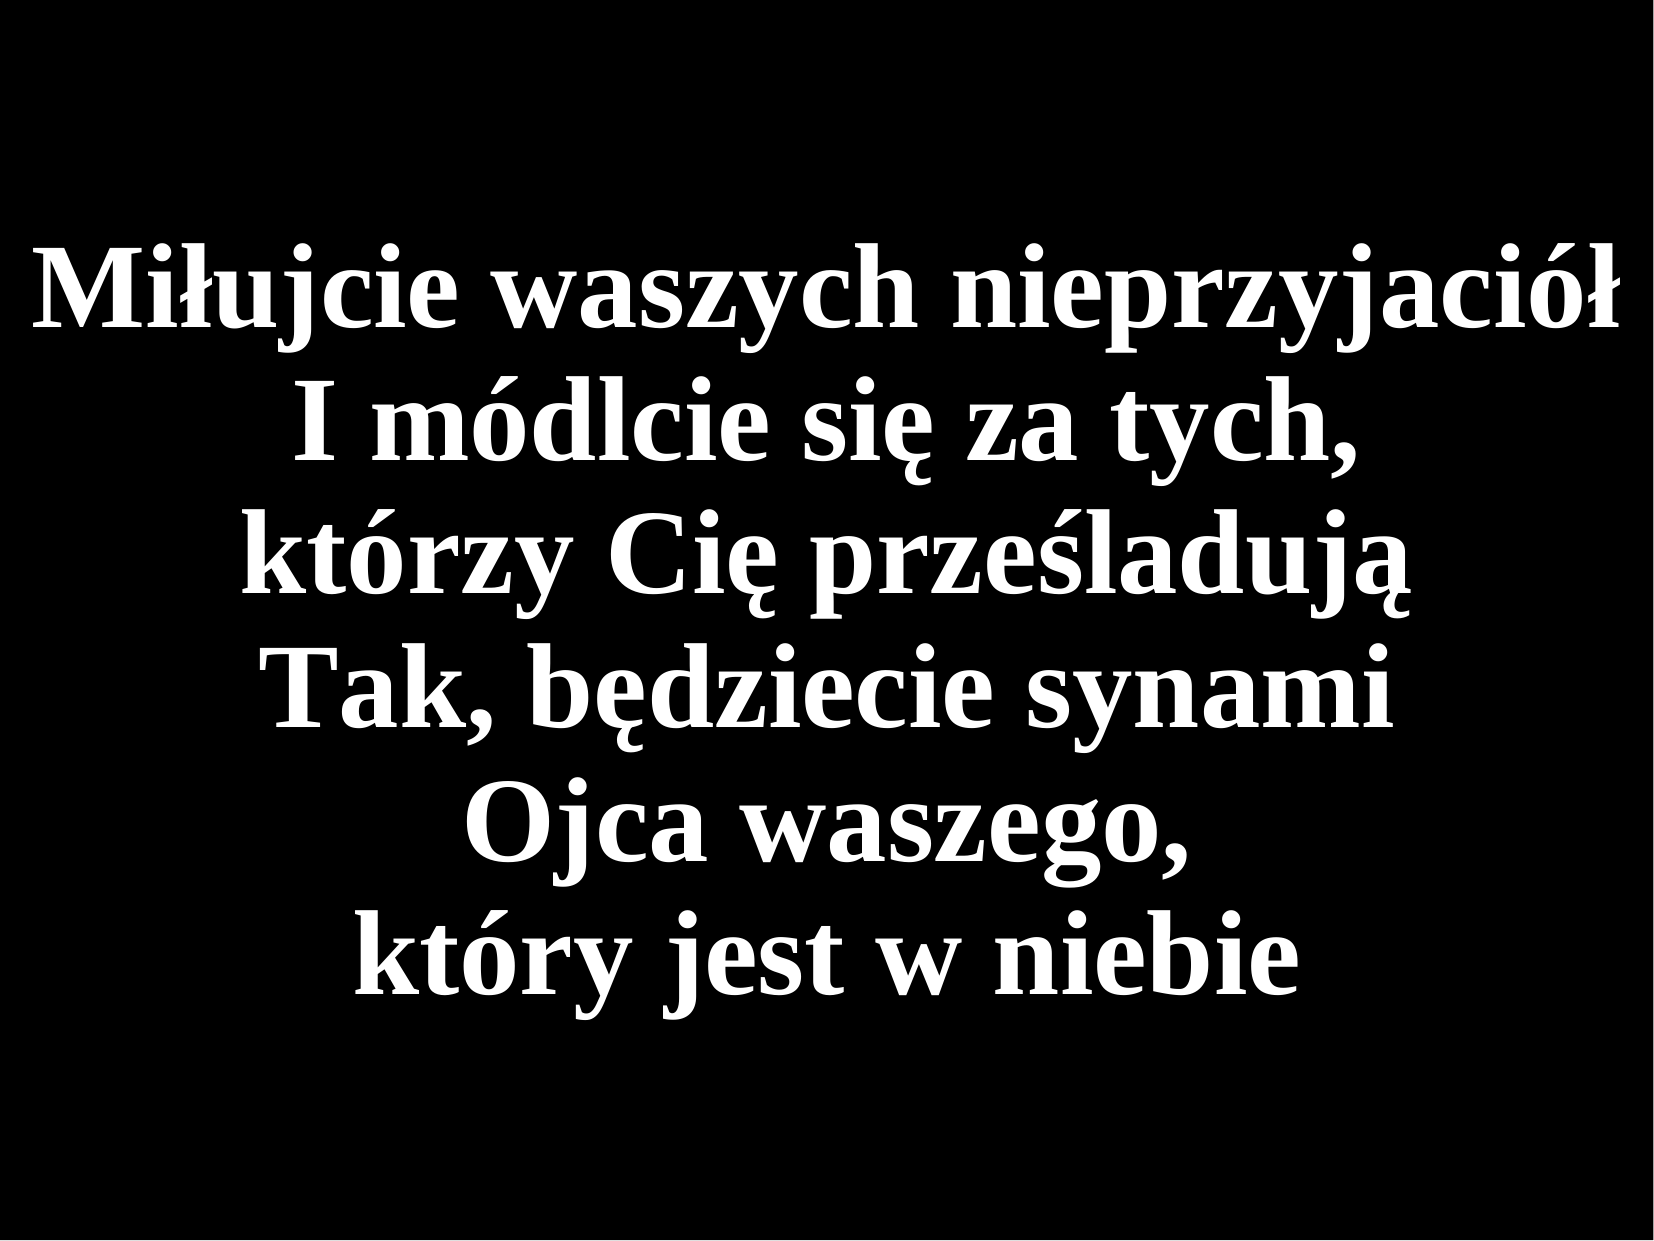

# Miłujcie waszych nieprzyjaciół I módlcie się za tych, którzy Cię prześladują Tak, będziecie synami Ojca waszego, który jest w niebie